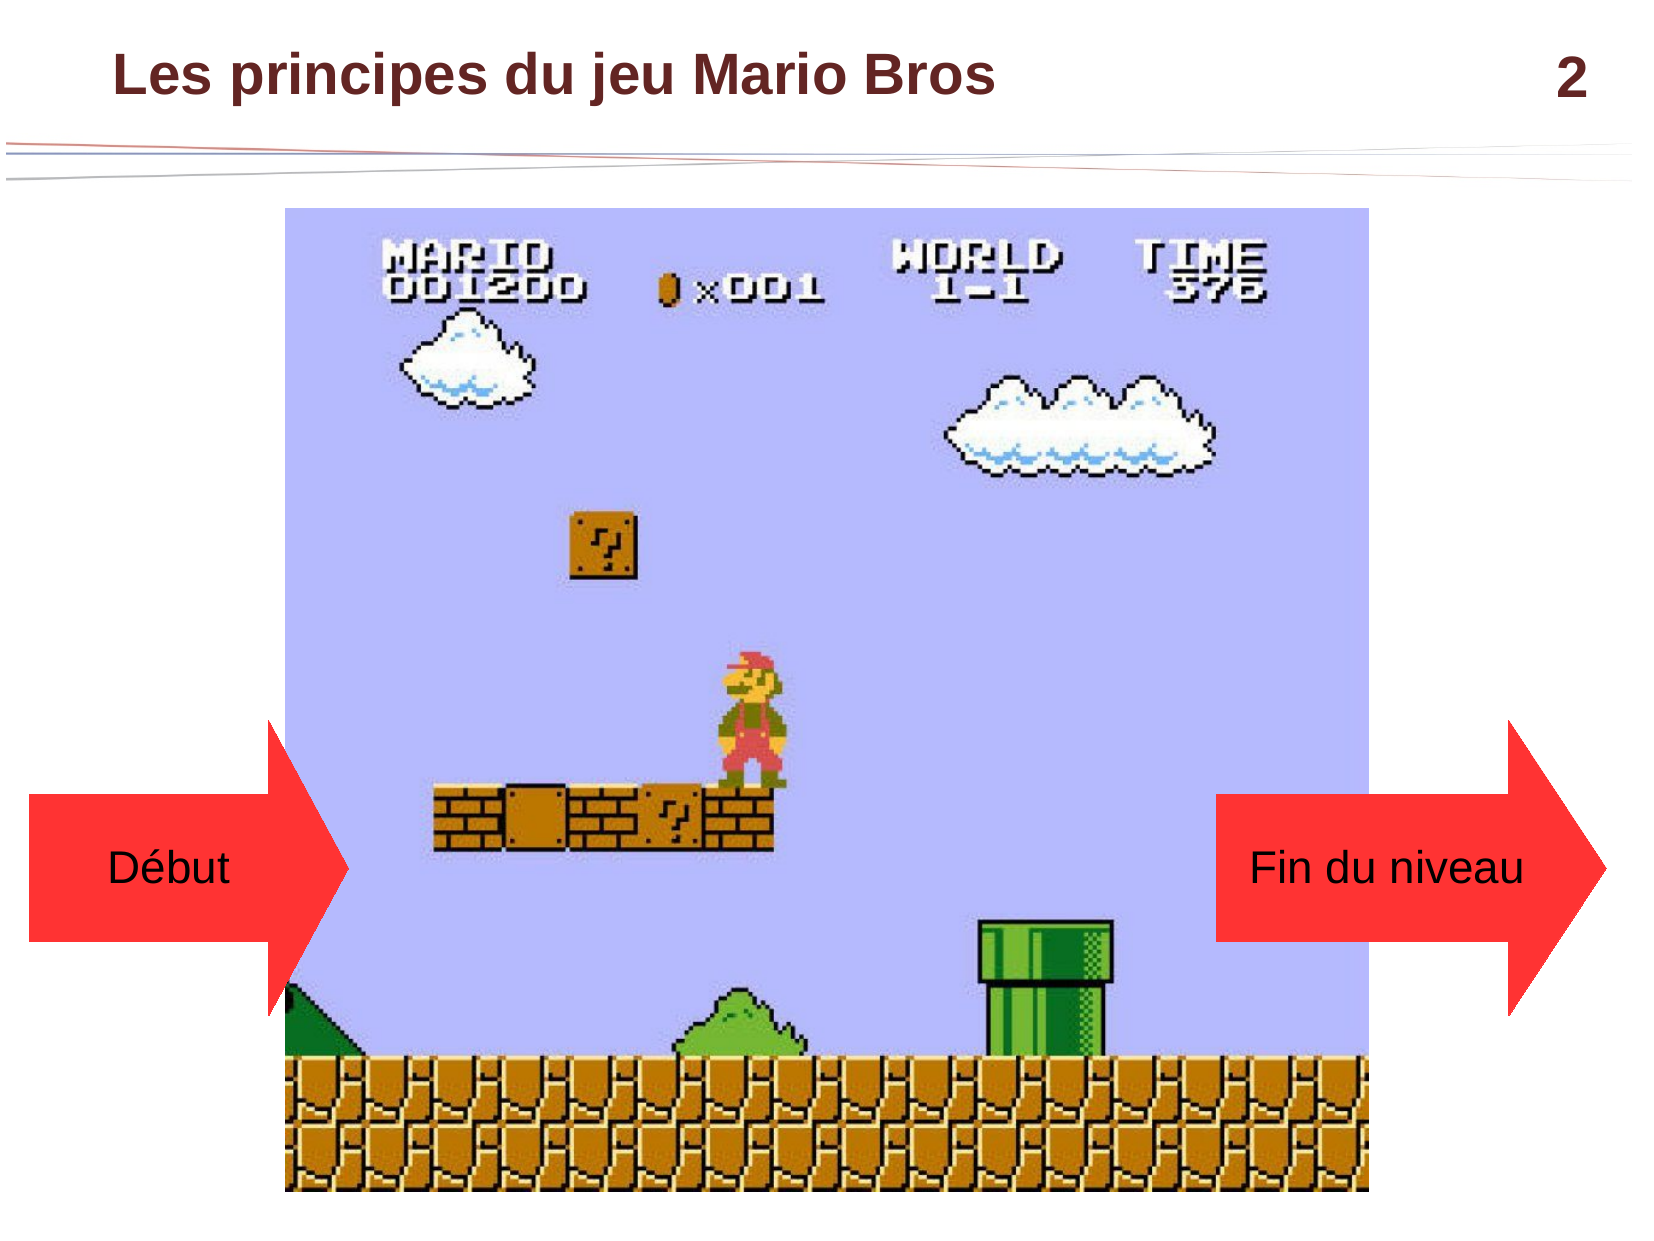

# Les principes du jeu Mario Bros
2
Début
Fin du niveau